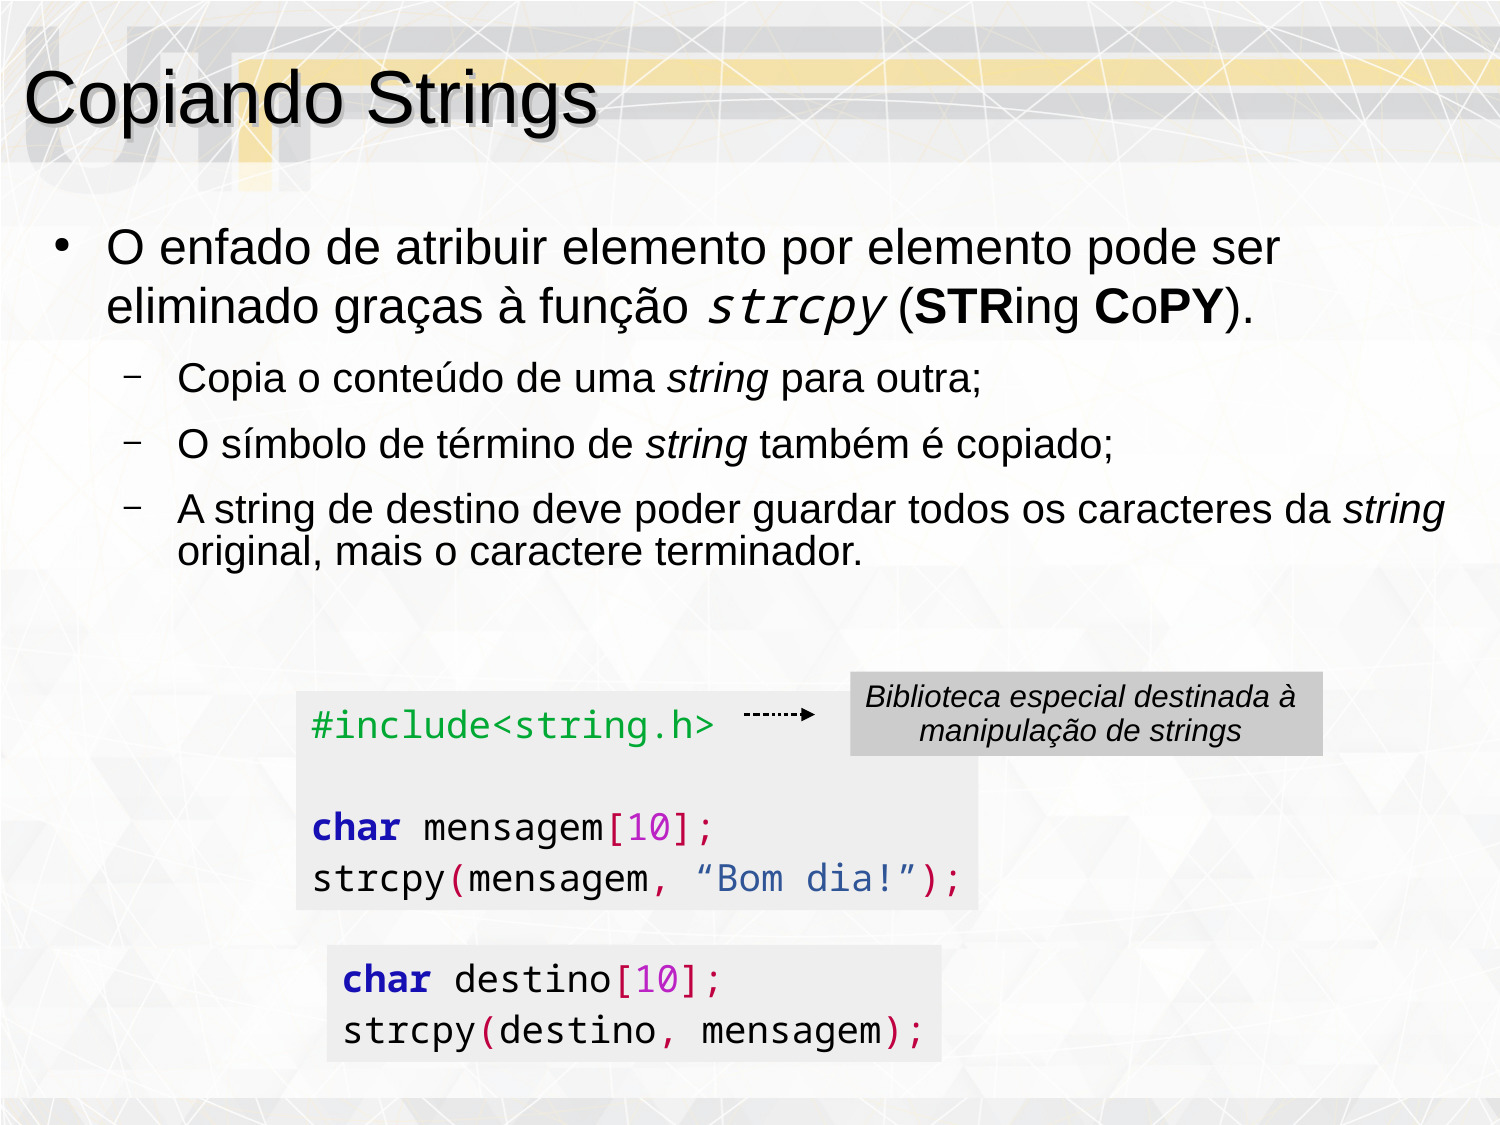

# Copiando Strings
O enfado de atribuir elemento por elemento pode ser eliminado graças à função strcpy (STRing CoPY).
Copia o conteúdo de uma string para outra;
O símbolo de término de string também é copiado;
A string de destino deve poder guardar todos os caracteres da string original, mais o caractere terminador.
Biblioteca especial destinada à manipulação de strings
#include<string.h>
char mensagem[10];
strcpy(mensagem, “Bom dia!”);
char destino[10];
strcpy(destino, mensagem);